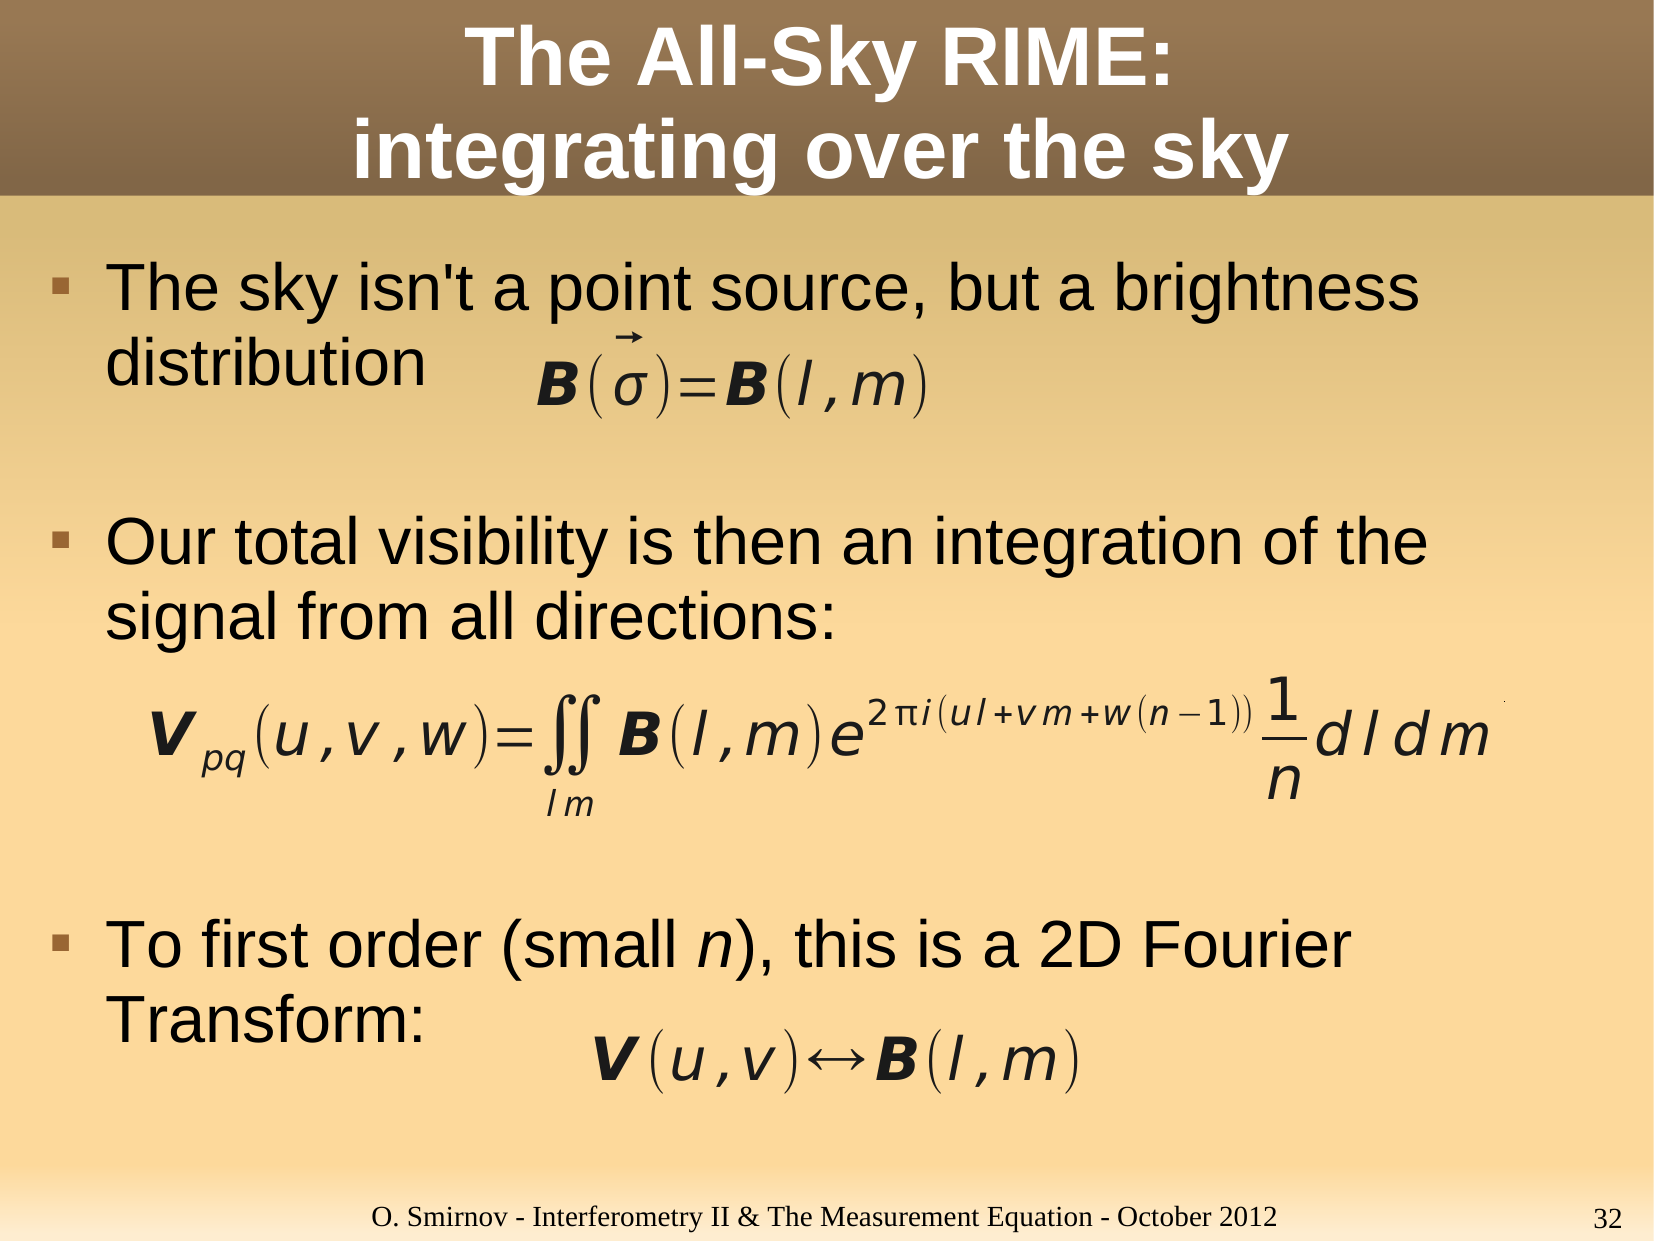

# The All-Sky RIME: integrating over the sky
The sky isn't a point source, but a brightness distribution
Our total visibility is then an integration of the signal from all directions:
To first order (small n), this is a 2D Fourier Transform:
O. Smirnov - Interferometry II & The Measurement Equation - October 2012
32